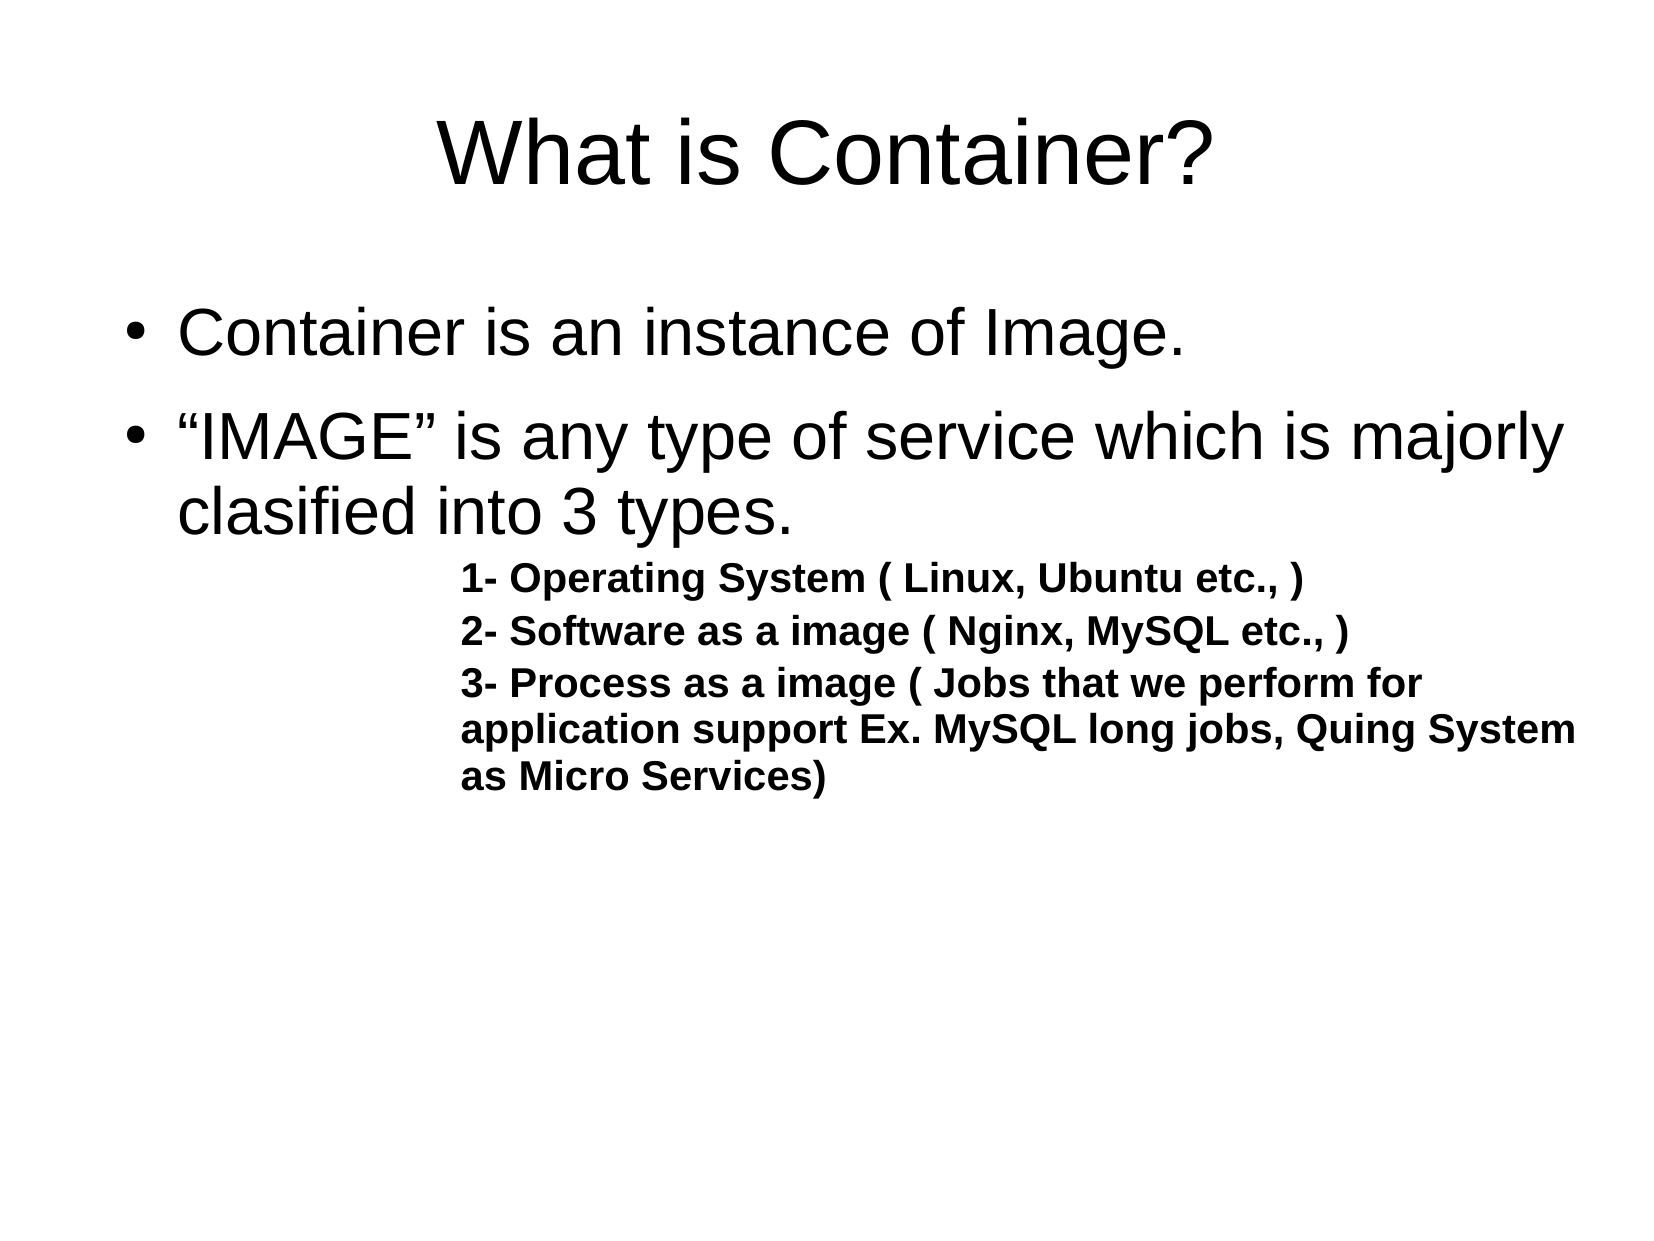

# What is Container?
Container is an instance of Image.
“IMAGE” is any type of service which is majorly clasified into 3 types.
1- Operating System ( Linux, Ubuntu etc., )
2- Software as a image ( Nginx, MySQL etc., )
3- Process as a image ( Jobs that we perform for application support Ex. MySQL long jobs, Quing System as Micro Services)